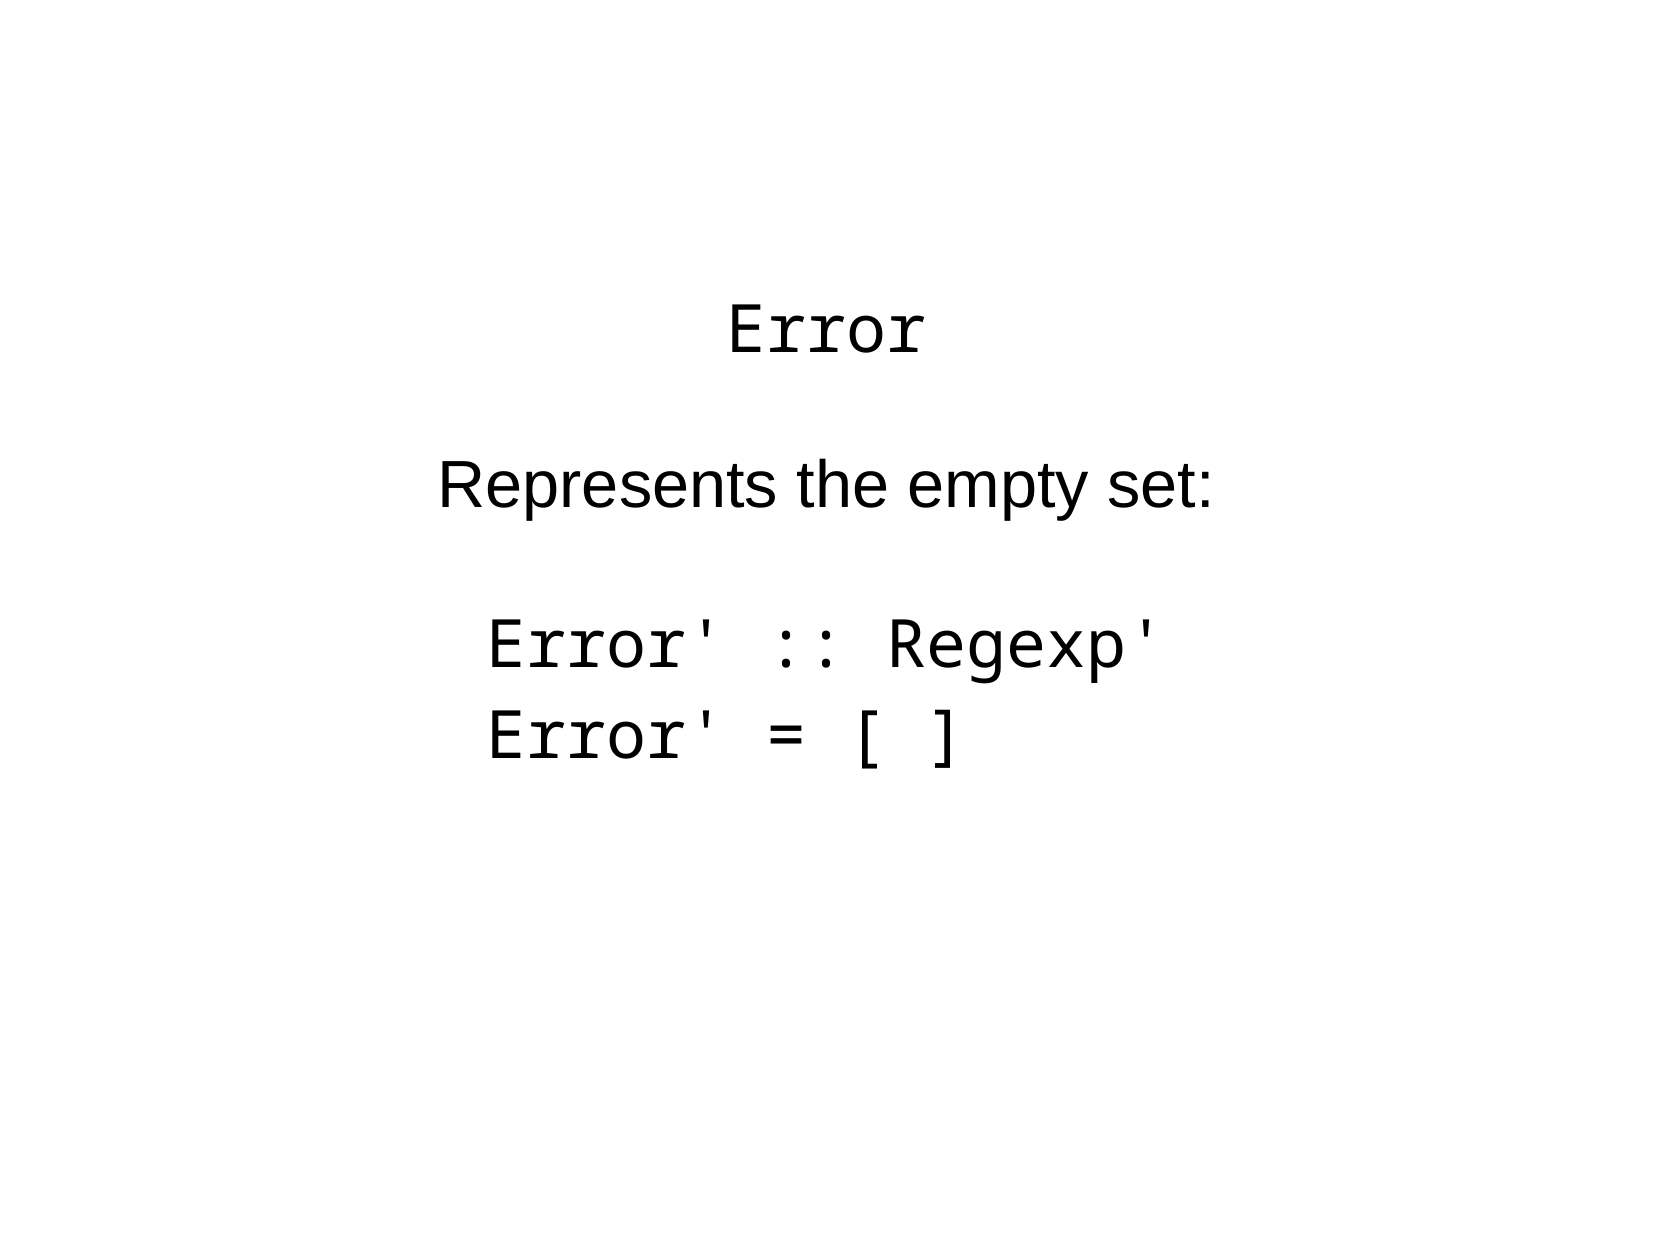

# Error
Represents the empty set:
Error' :: Regexp'
Error' = [ ]